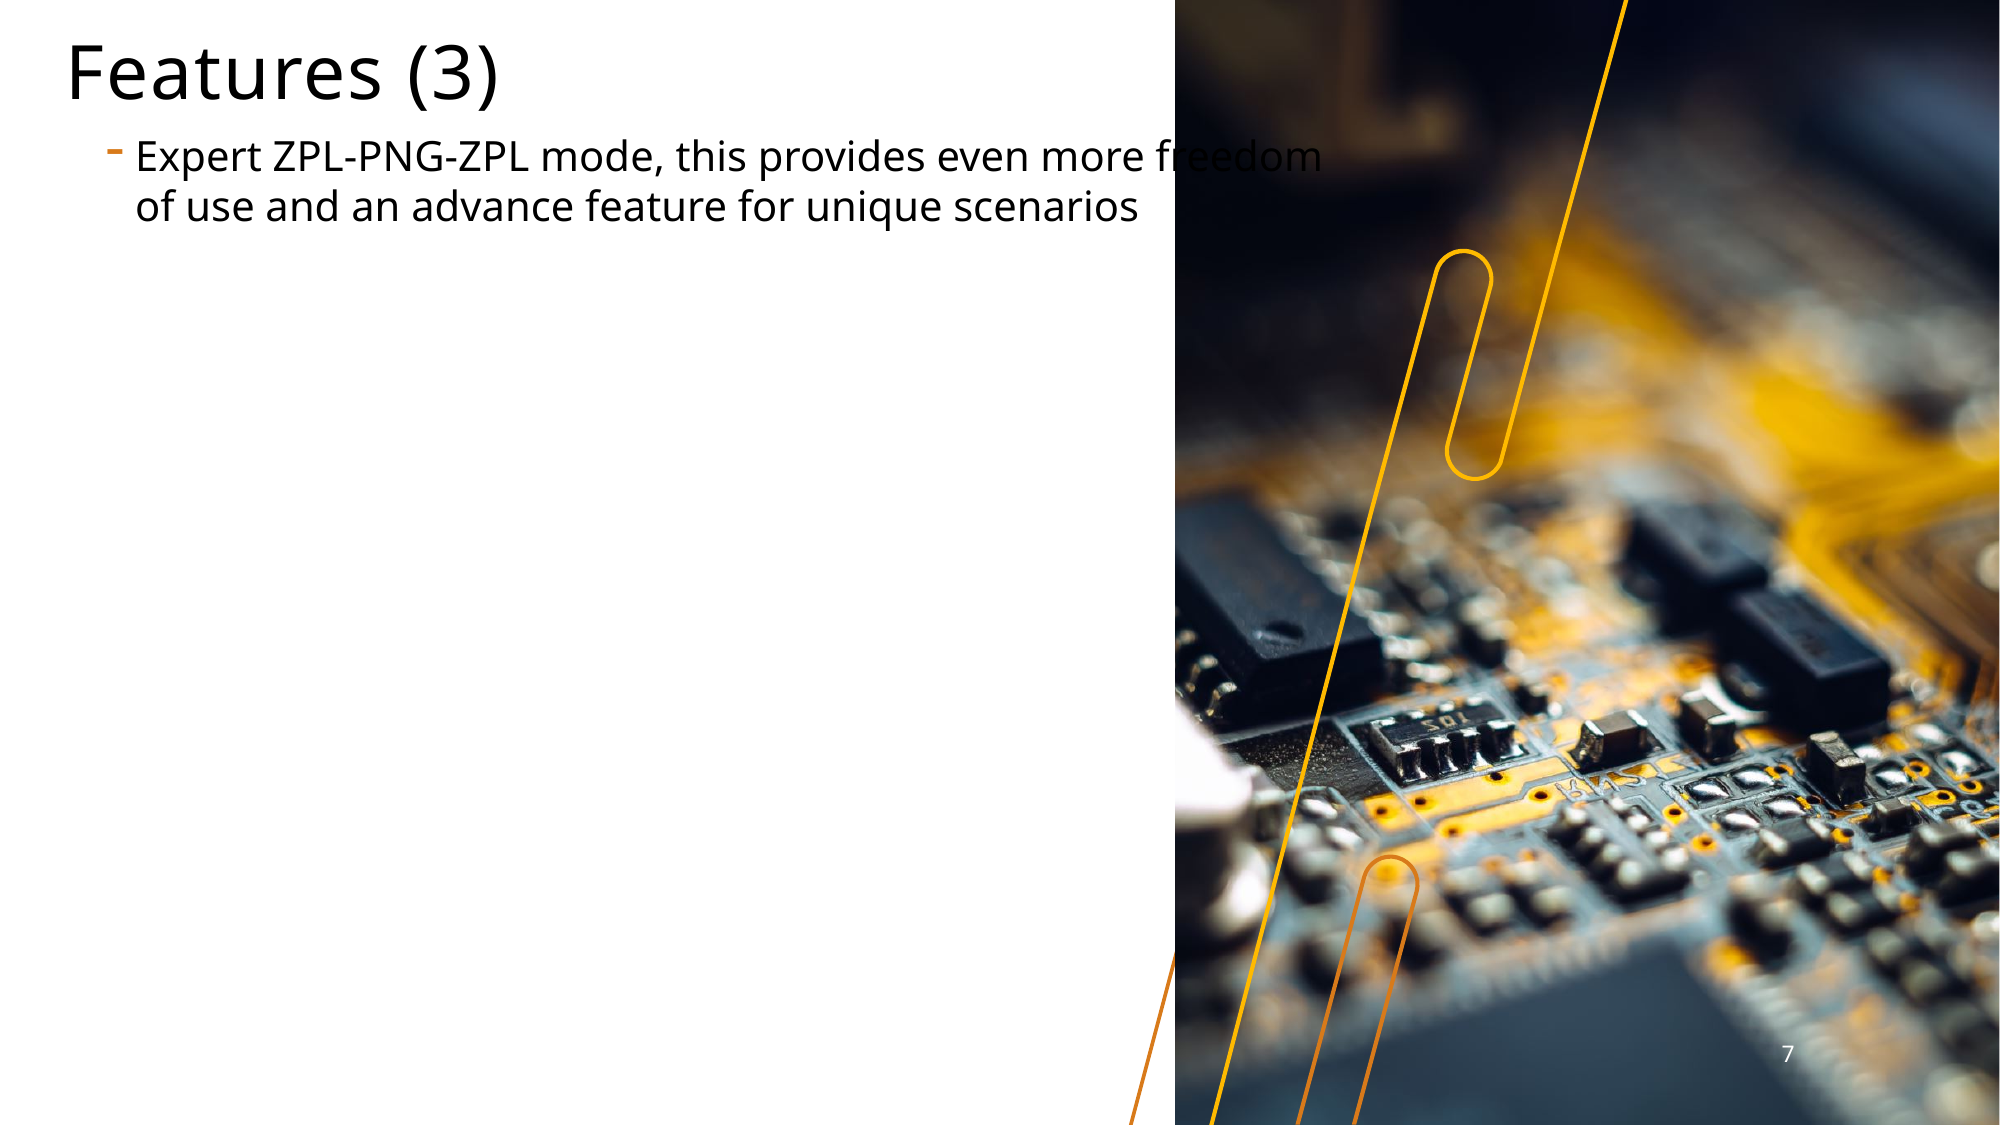

# Features (3)
-
Expert ZPL-PNG-ZPL mode, this provides even more freedom of use and an advance feature for unique scenarios